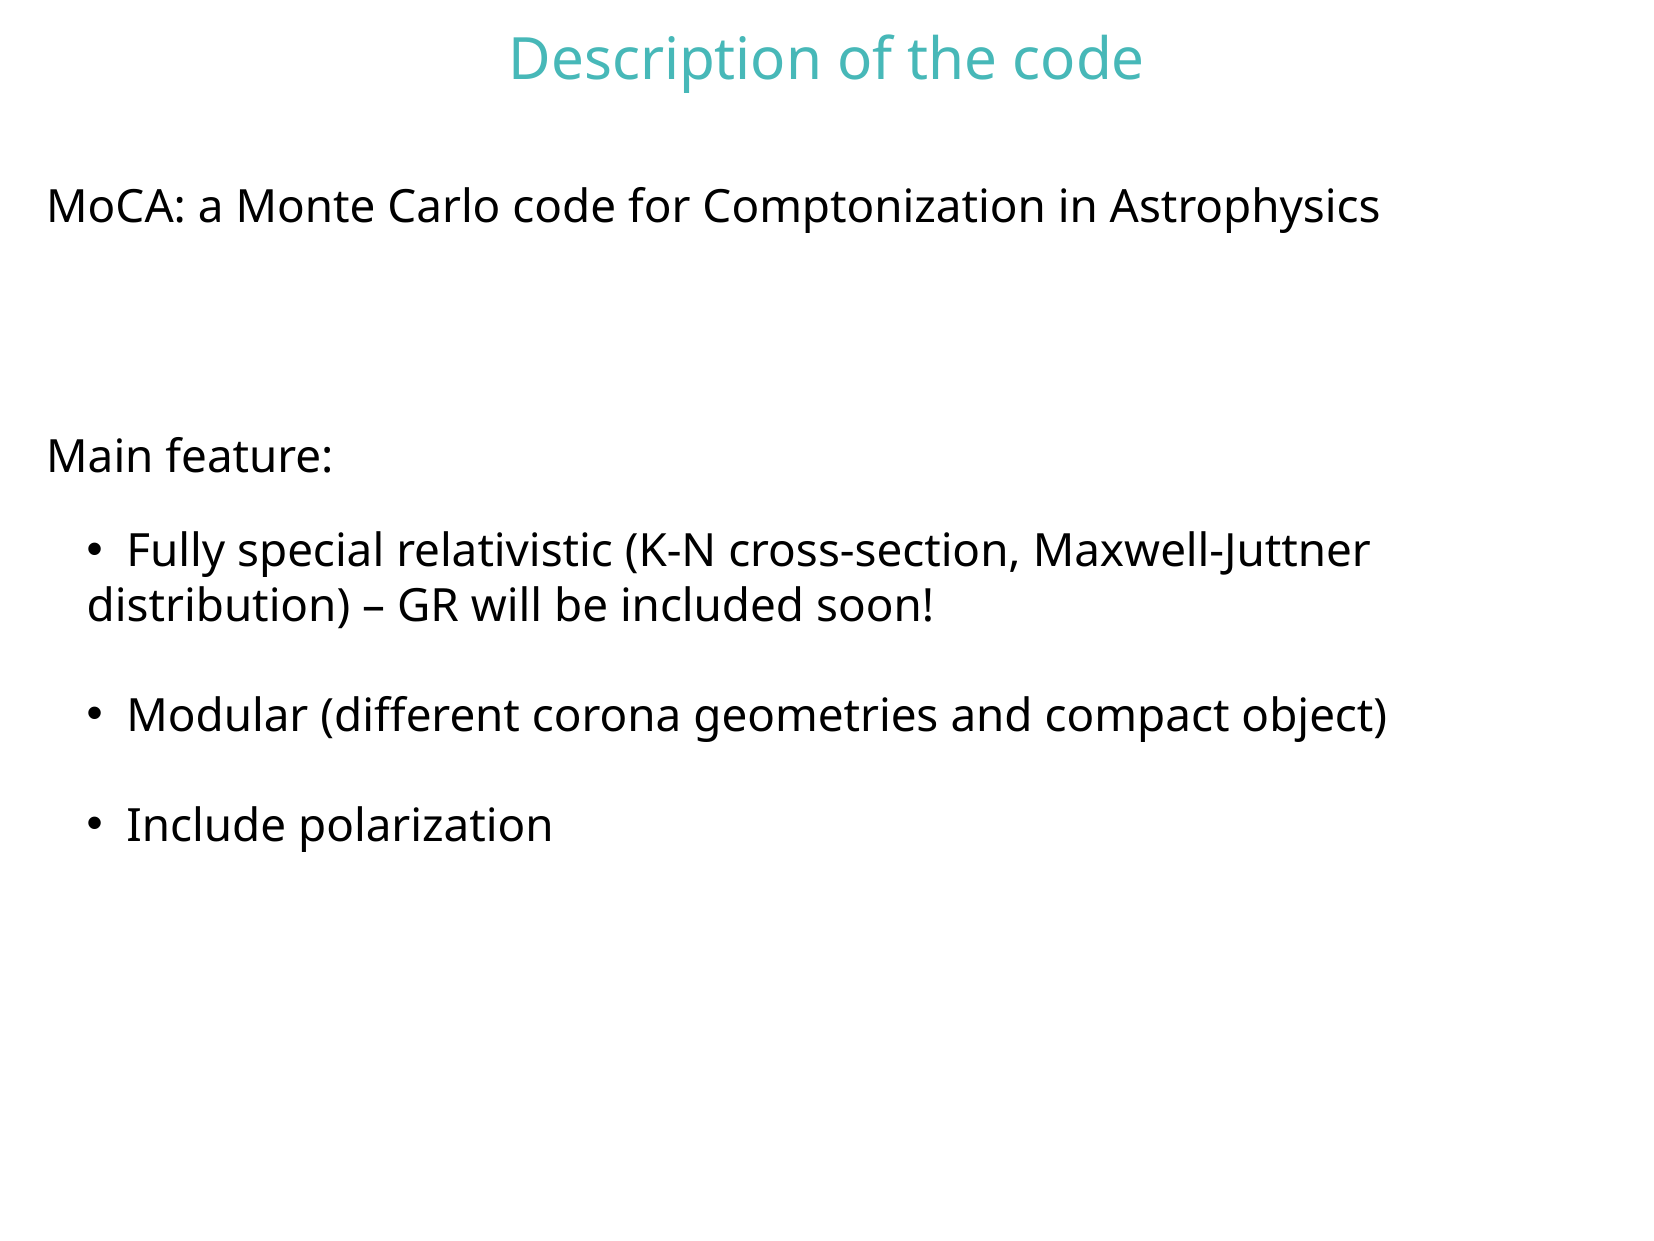

# Description of the code
MoCA: a Monte Carlo code for Comptonization in Astrophysics
Main feature:
 Fully special relativistic (K-N cross-section, Maxwell-Juttner distribution) – GR will be included soon!
 Modular (different corona geometries and compact object)
 Include polarization